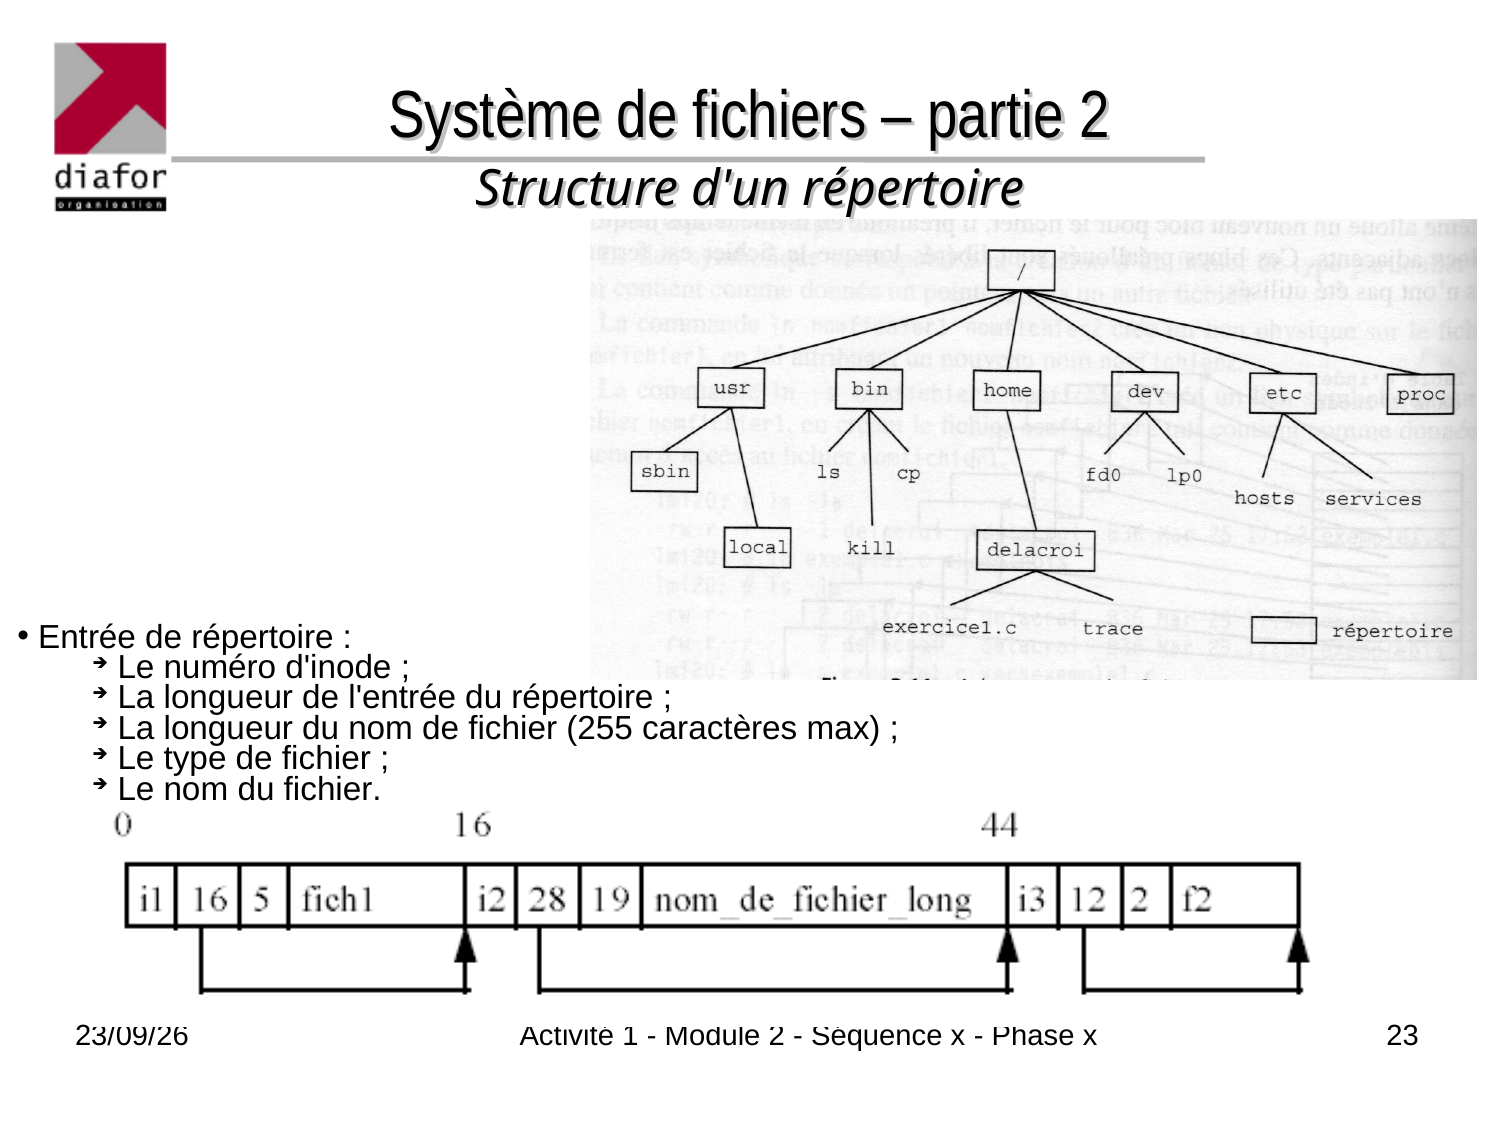

# Système de fichiers – partie 2 Structure d'un répertoire
 Entrée de répertoire :
 Le numéro d'inode ;
 La longueur de l'entrée du répertoire ;
 La longueur du nom de fichier (255 caractères max) ;
 Le type de fichier ;
 Le nom du fichier.
Activité 1 - Module 2 - Séquence x - Phase x
23